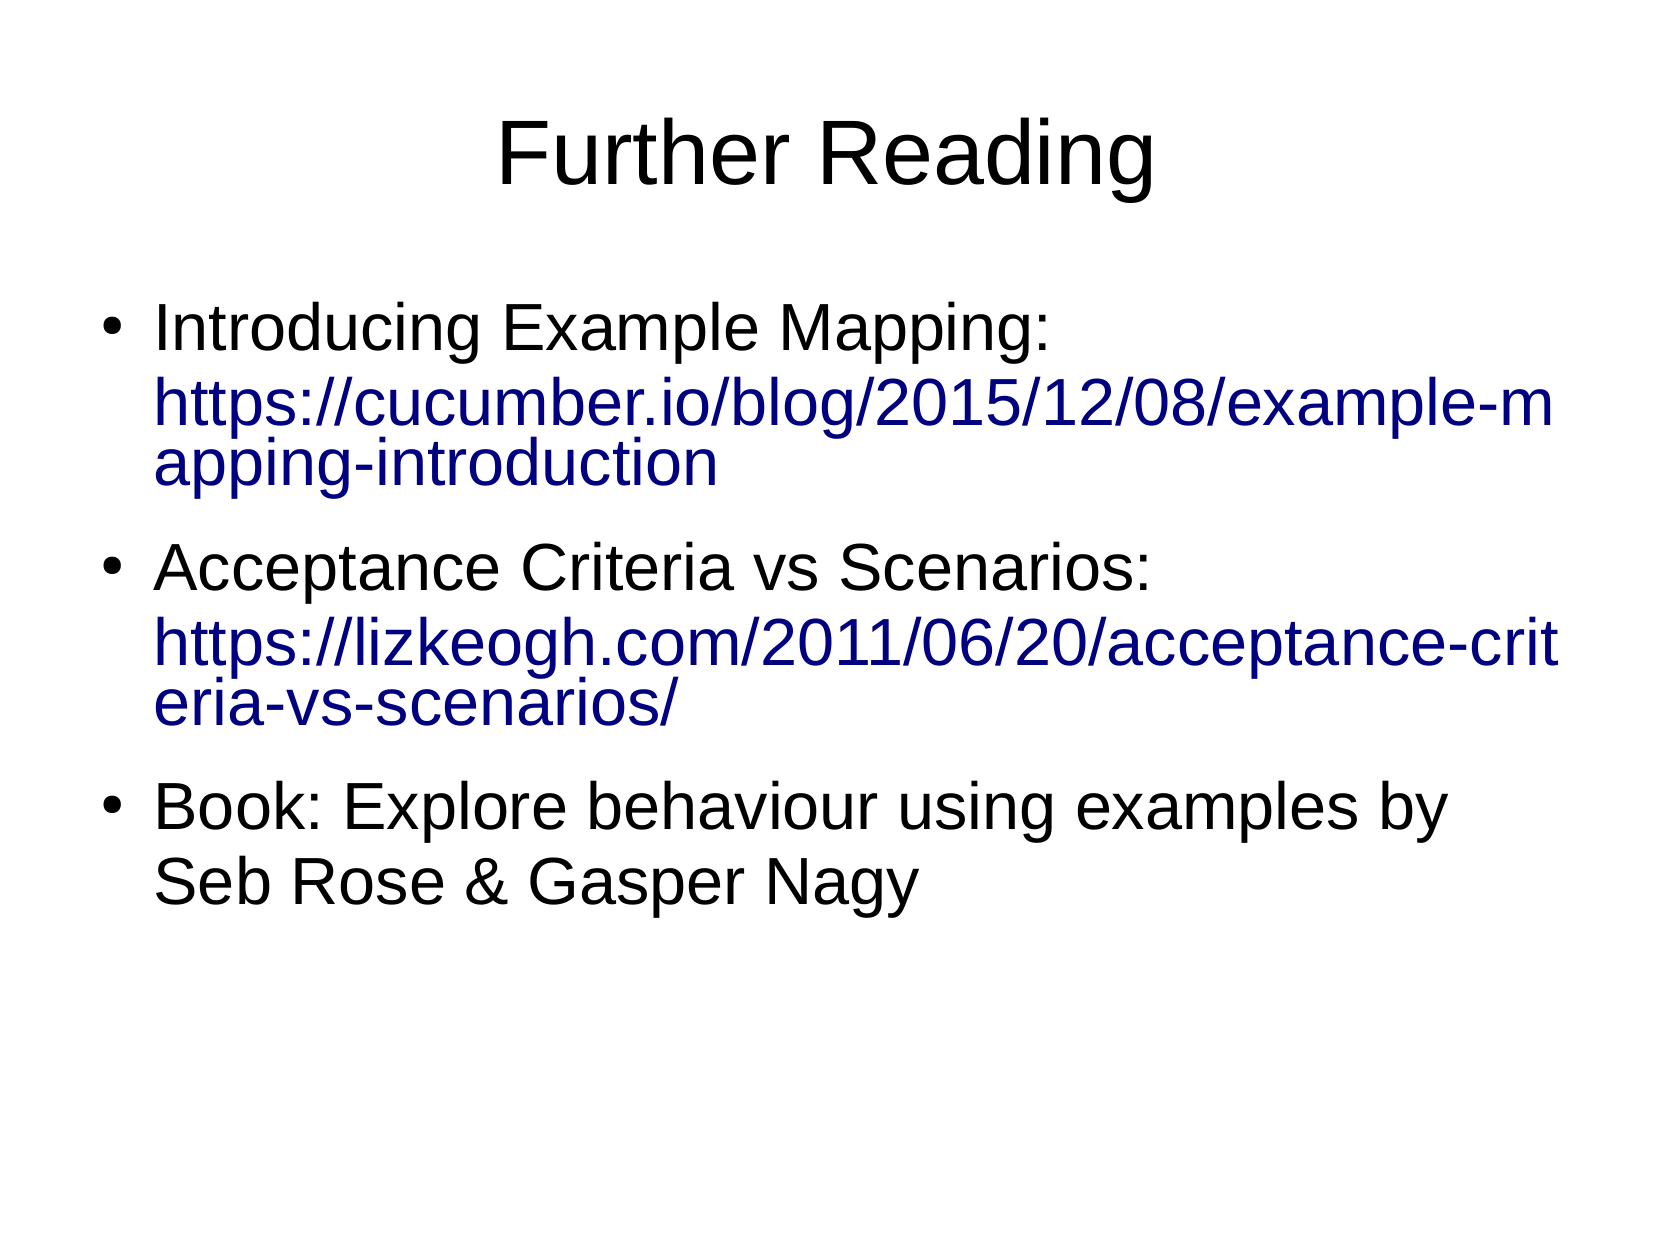

# Further Reading
Introducing Example Mapping:
https://cucumber.io/blog/2015/12/08/example-mapping-introduction
Acceptance Criteria vs Scenarios:
https://lizkeogh.com/2011/06/20/acceptance-criteria-vs-scenarios/
Book: Explore behaviour using examples by Seb Rose & Gasper Nagy